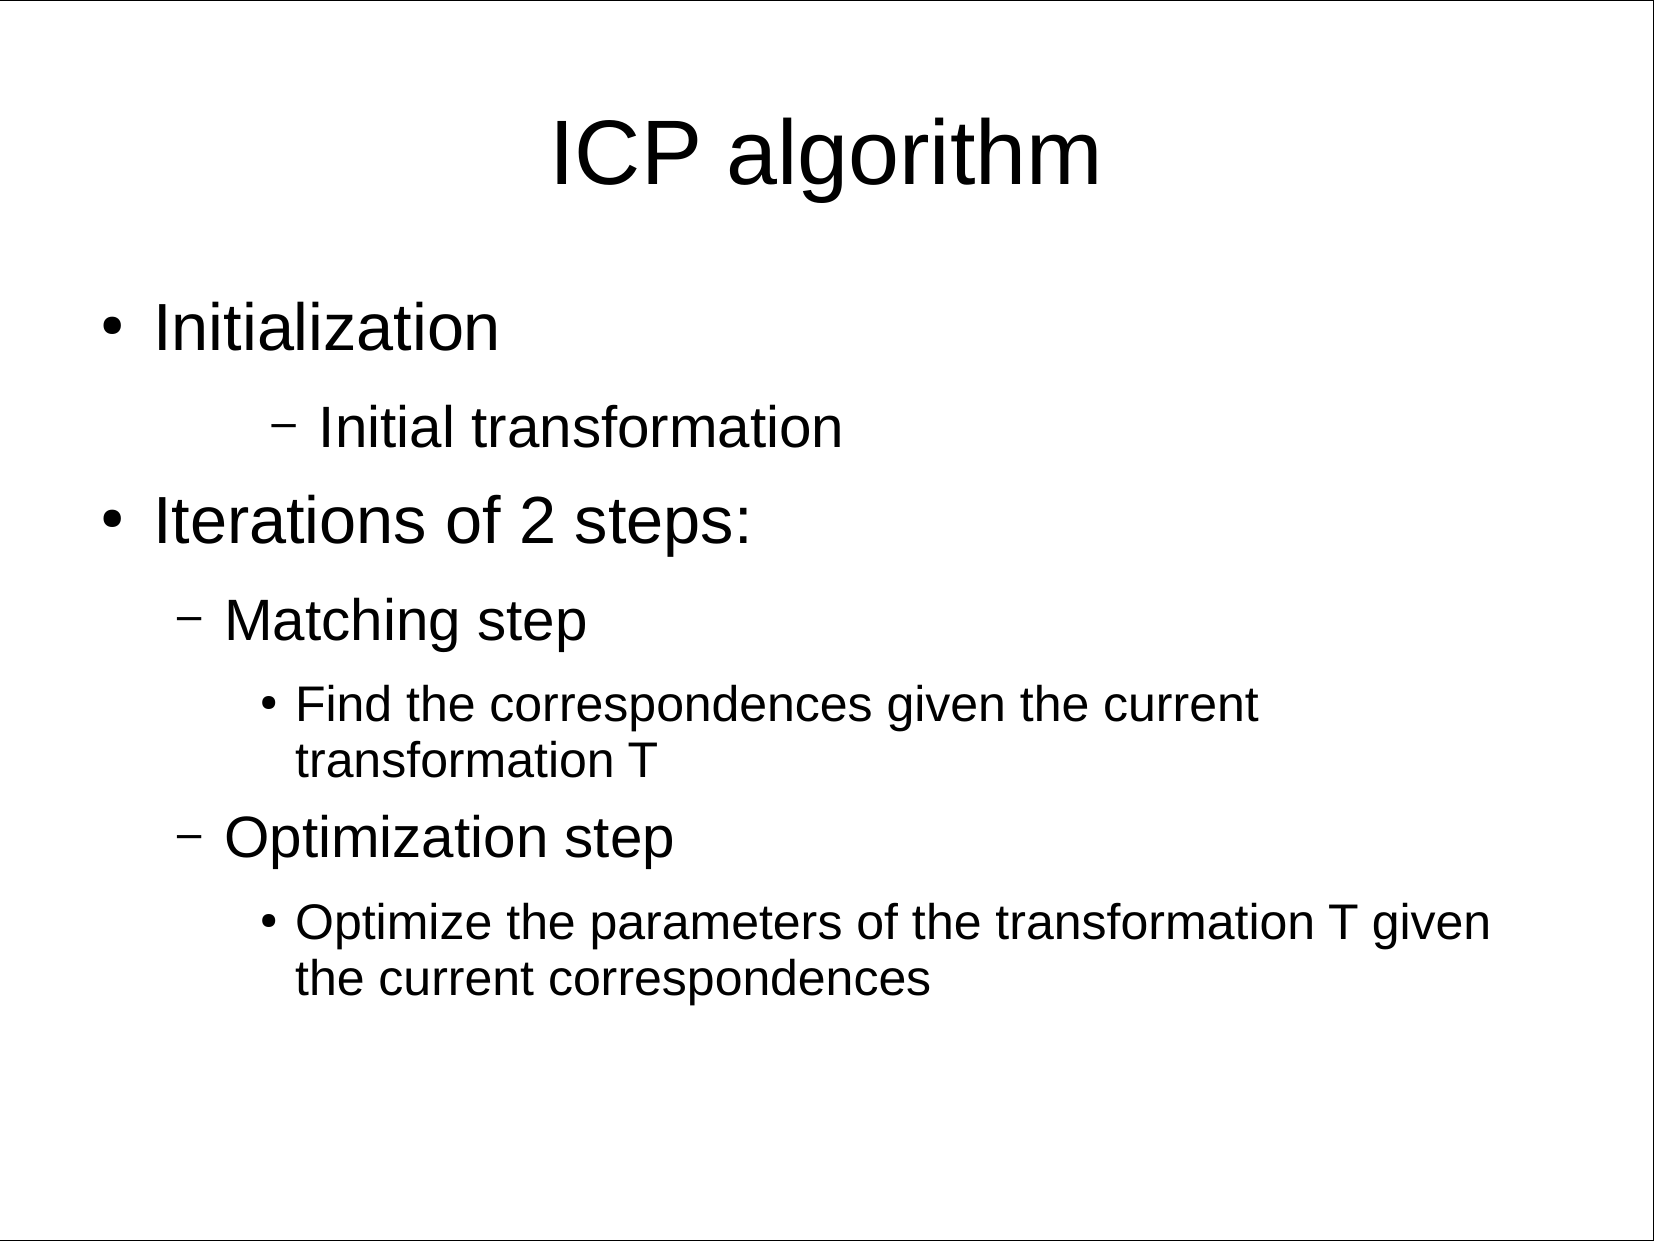

# ICP algorithm
Initialization
Initial transformation
Iterations of 2 steps:
Matching step
Find the correspondences given the current transformation T
Optimization step
Optimize the parameters of the transformation T given the current correspondences